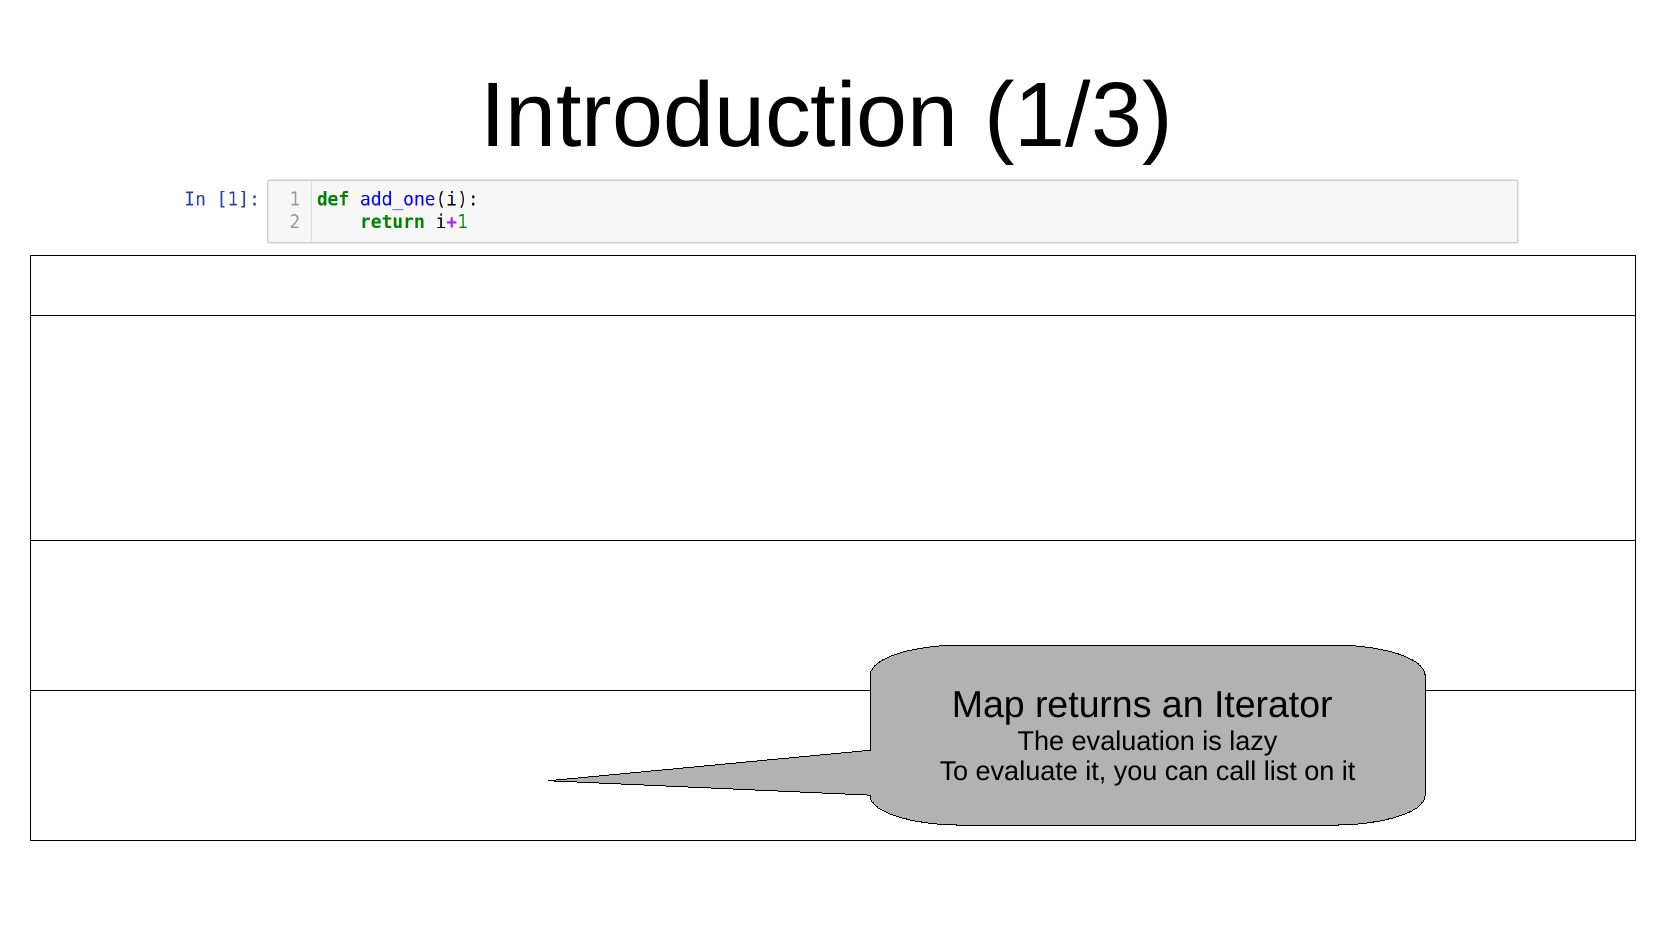

# Introduction (1/3)
Map returns an Iterator
The evaluation is lazy
To evaluate it, you can call list on it